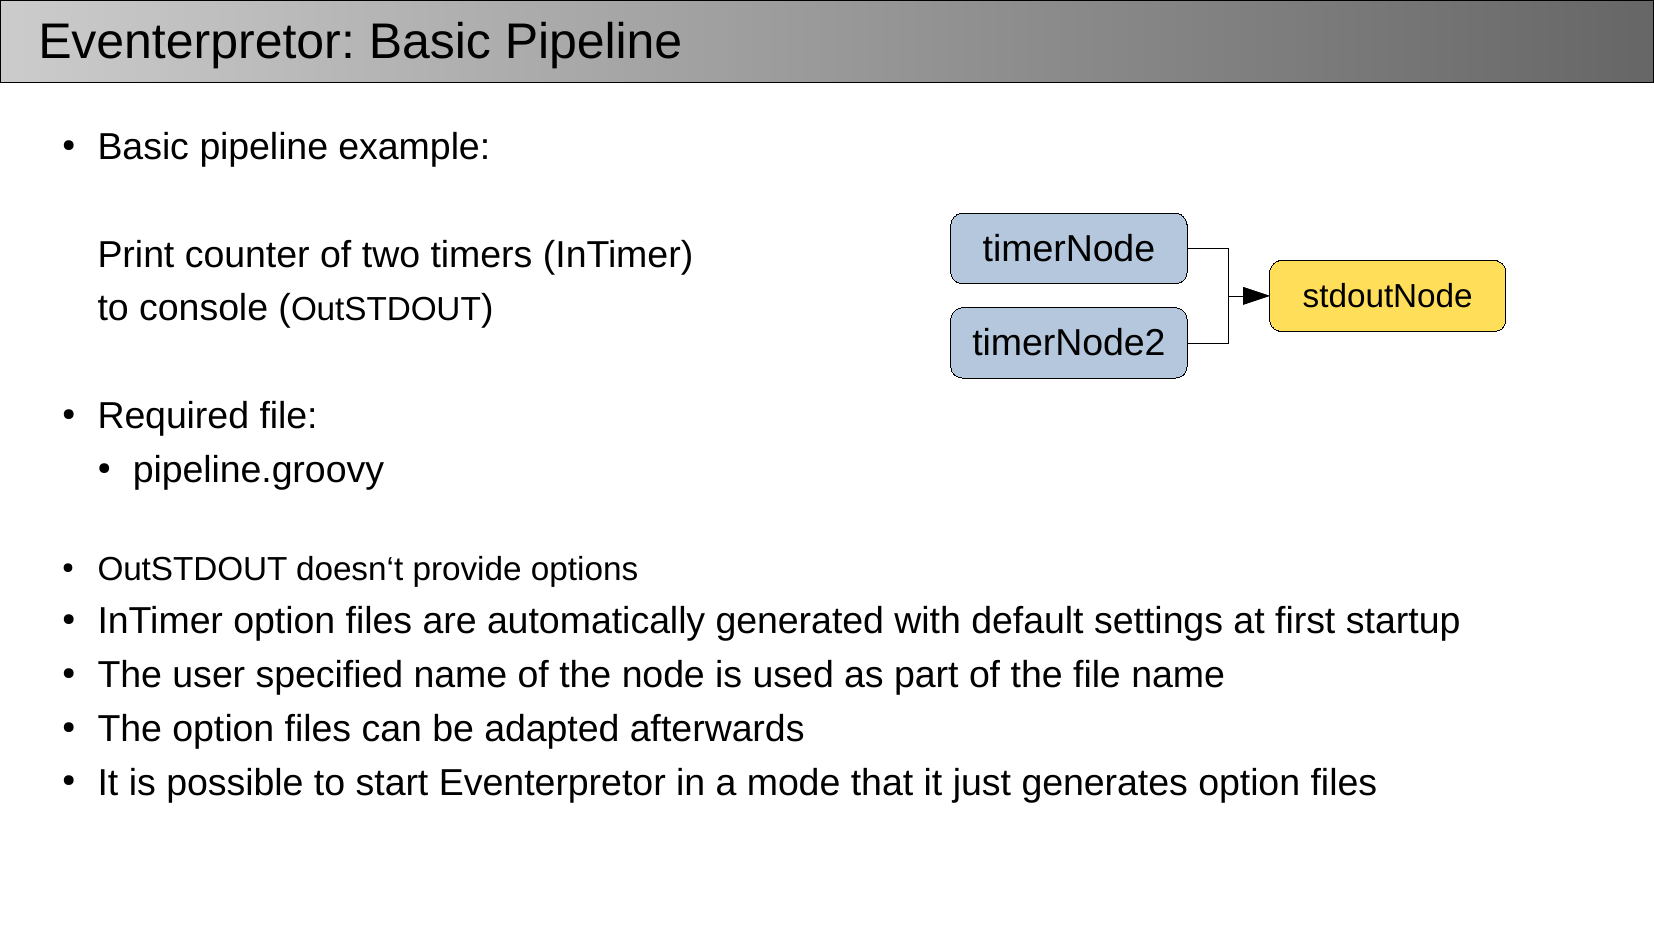

Eventerpretor: Basic Pipeline
Basic pipeline example:
Print counter of two timers (InTimer)
to console (OutSTDOUT)
Required file:
pipeline.groovy
OutSTDOUT doesn‘t provide options
InTimer option files are automatically generated with default settings at first startup
The user specified name of the node is used as part of the file name
The option files can be adapted afterwards
It is possible to start Eventerpretor in a mode that it just generates option files
timerNode
stdoutNode
timerNode2